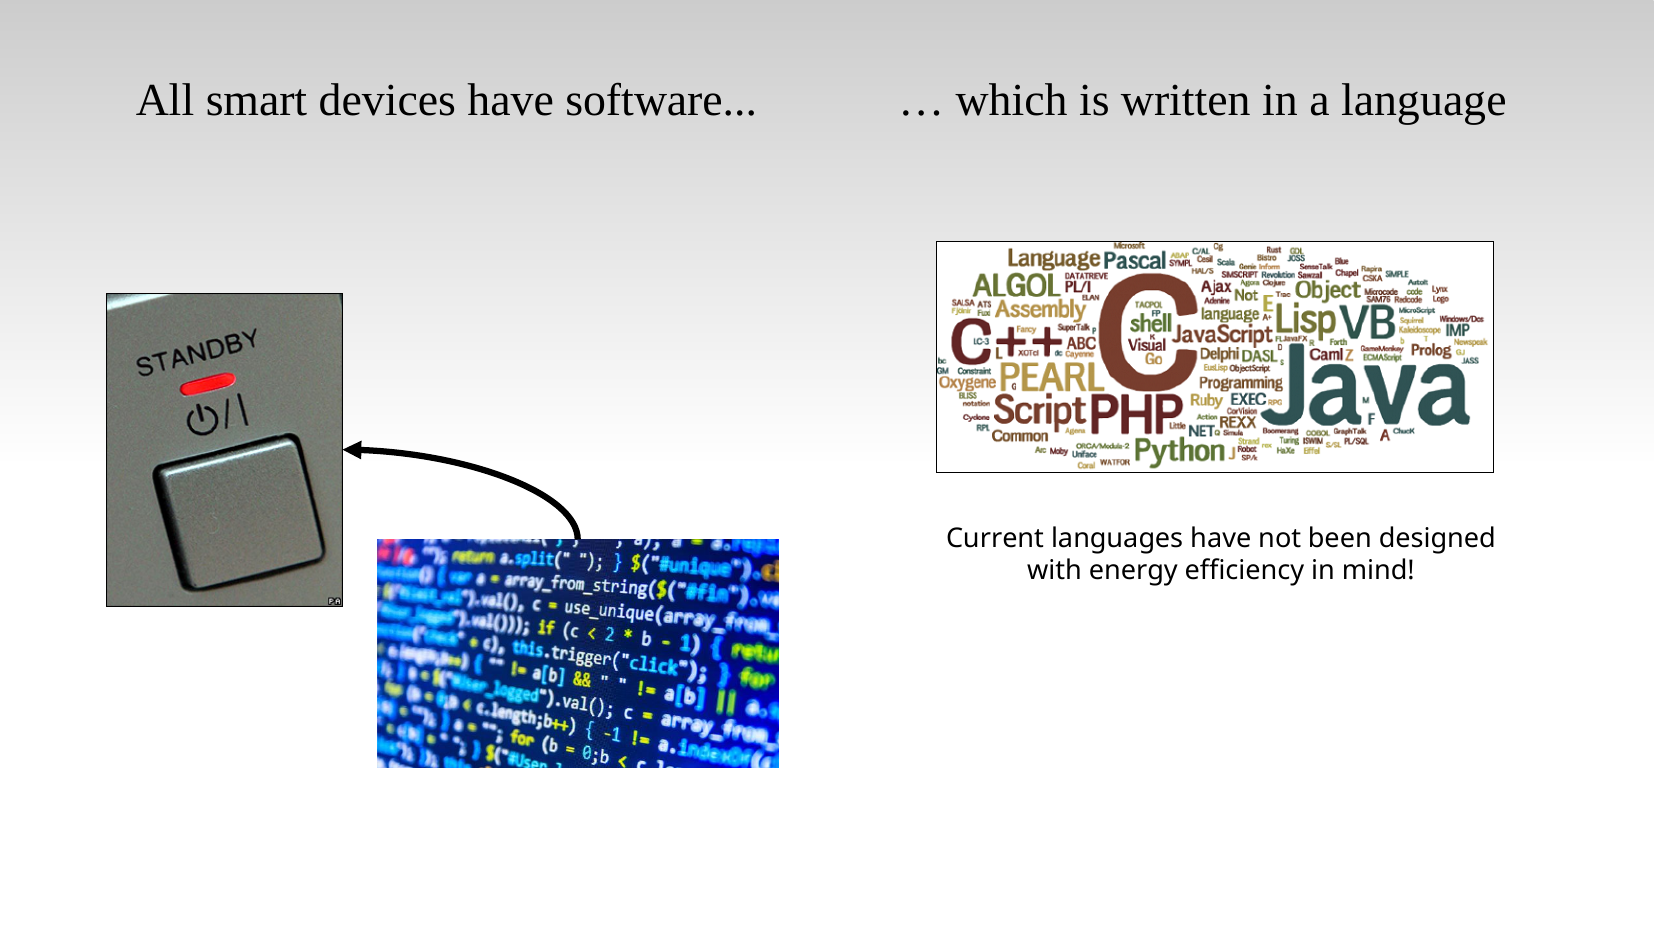

# All smart devices have software...
… which is written in a language
Current languages have not been designed with energy efficiency in mind!